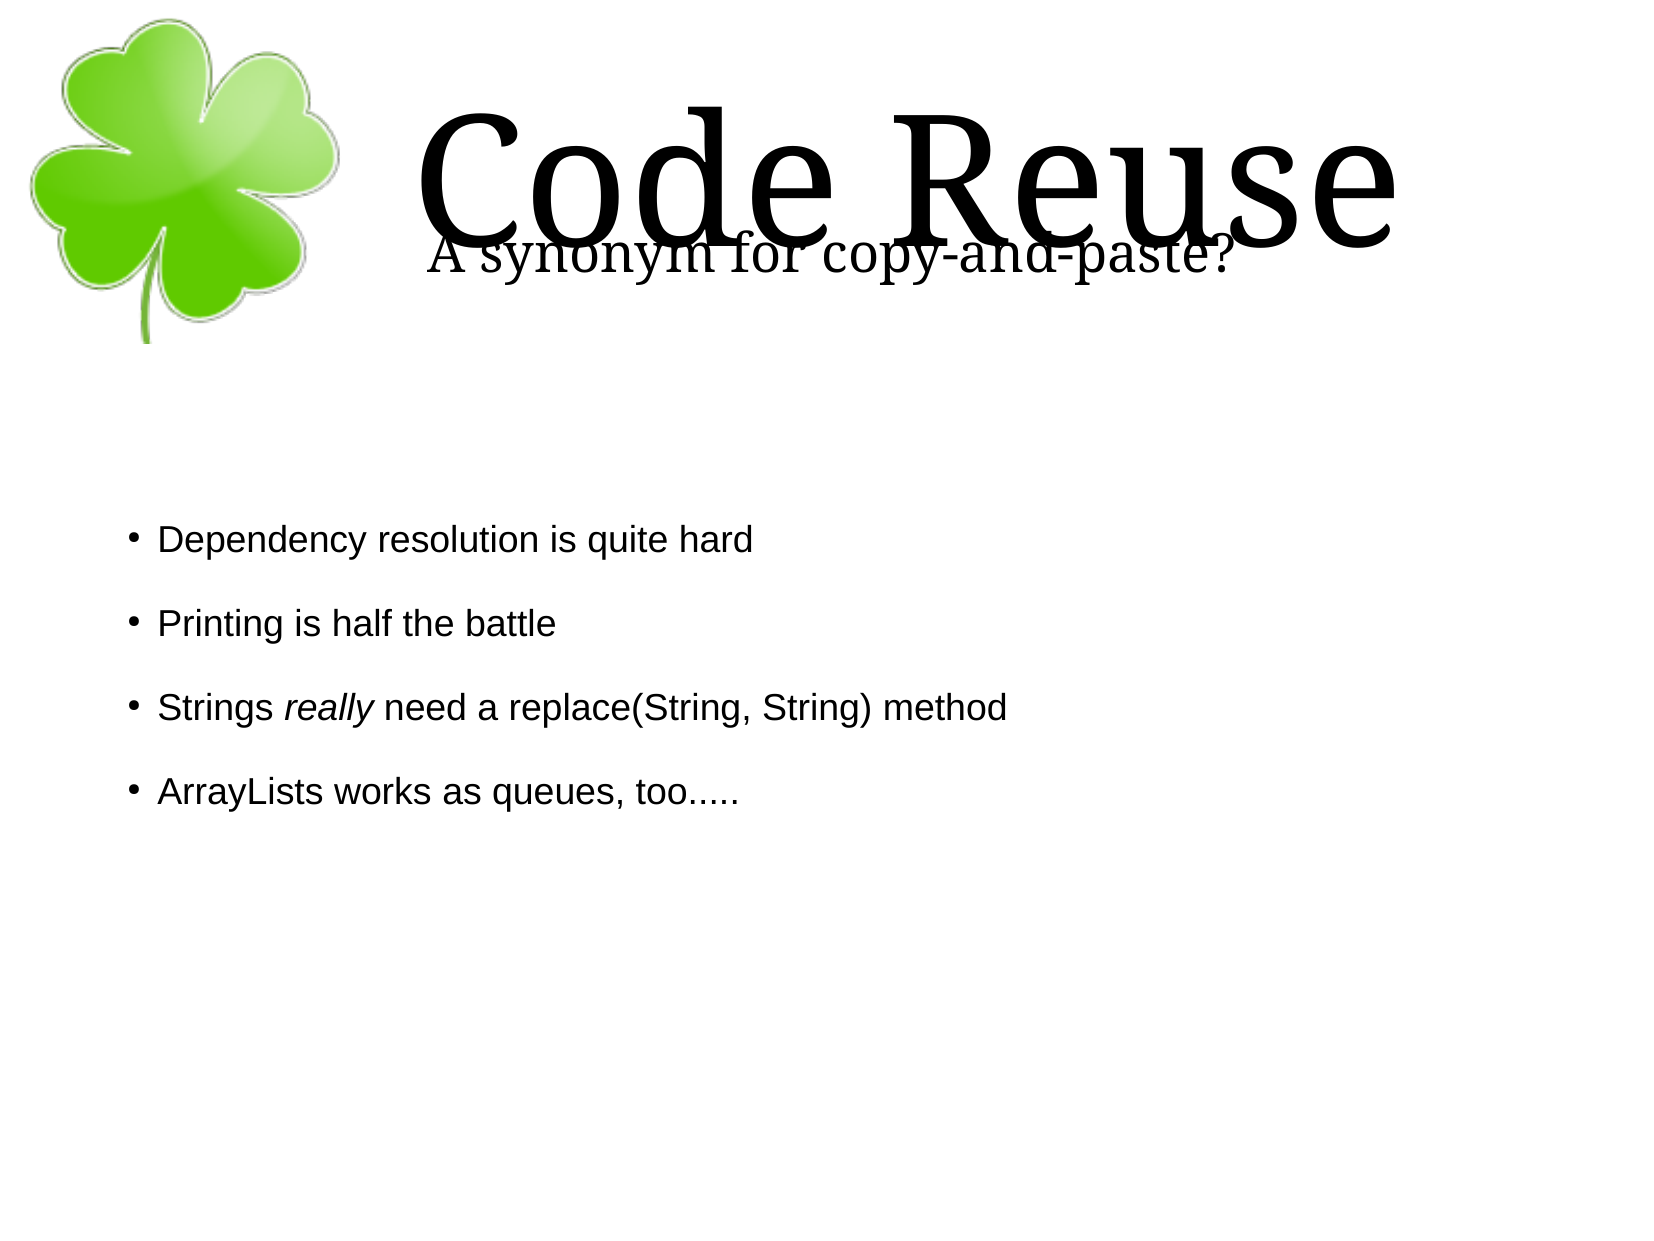

Code Reuse
A synonym for copy-and-paste?
Dependency resolution is quite hard
Printing is half the battle
Strings really need a replace(String, String) method
ArrayLists works as queues, too.....